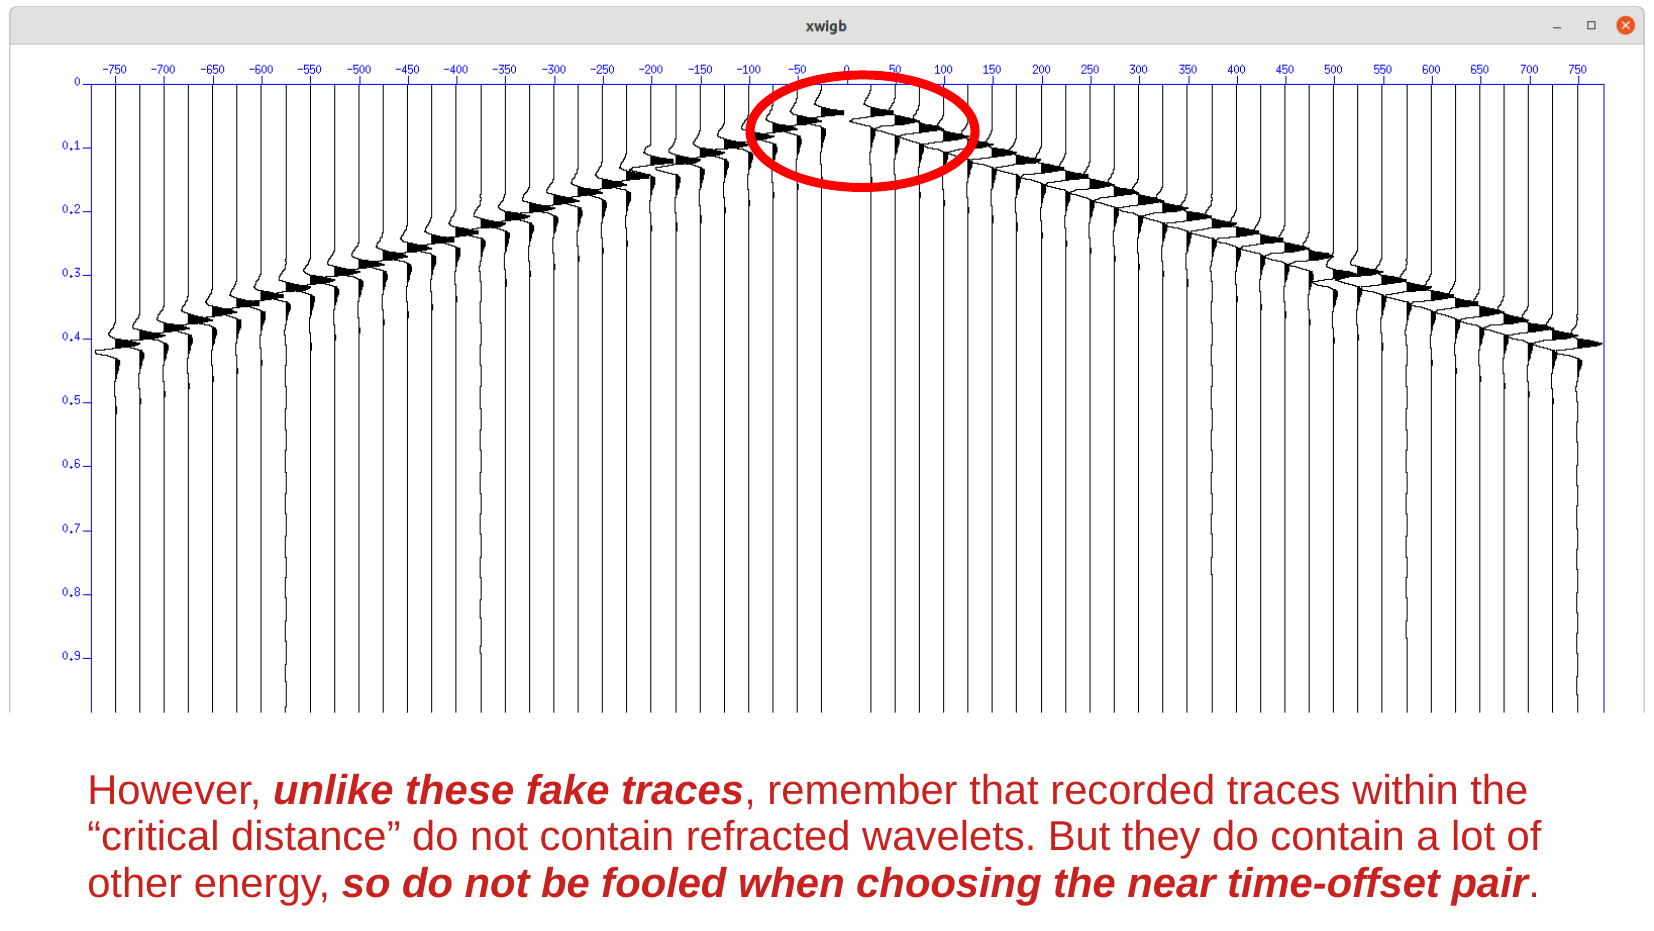

However, unlike these fake traces, remember that recorded traces within the “critical distance” do not contain refracted wavelets. But they do contain a lot of other energy, so do not be fooled when choosing the near time-offset pair.